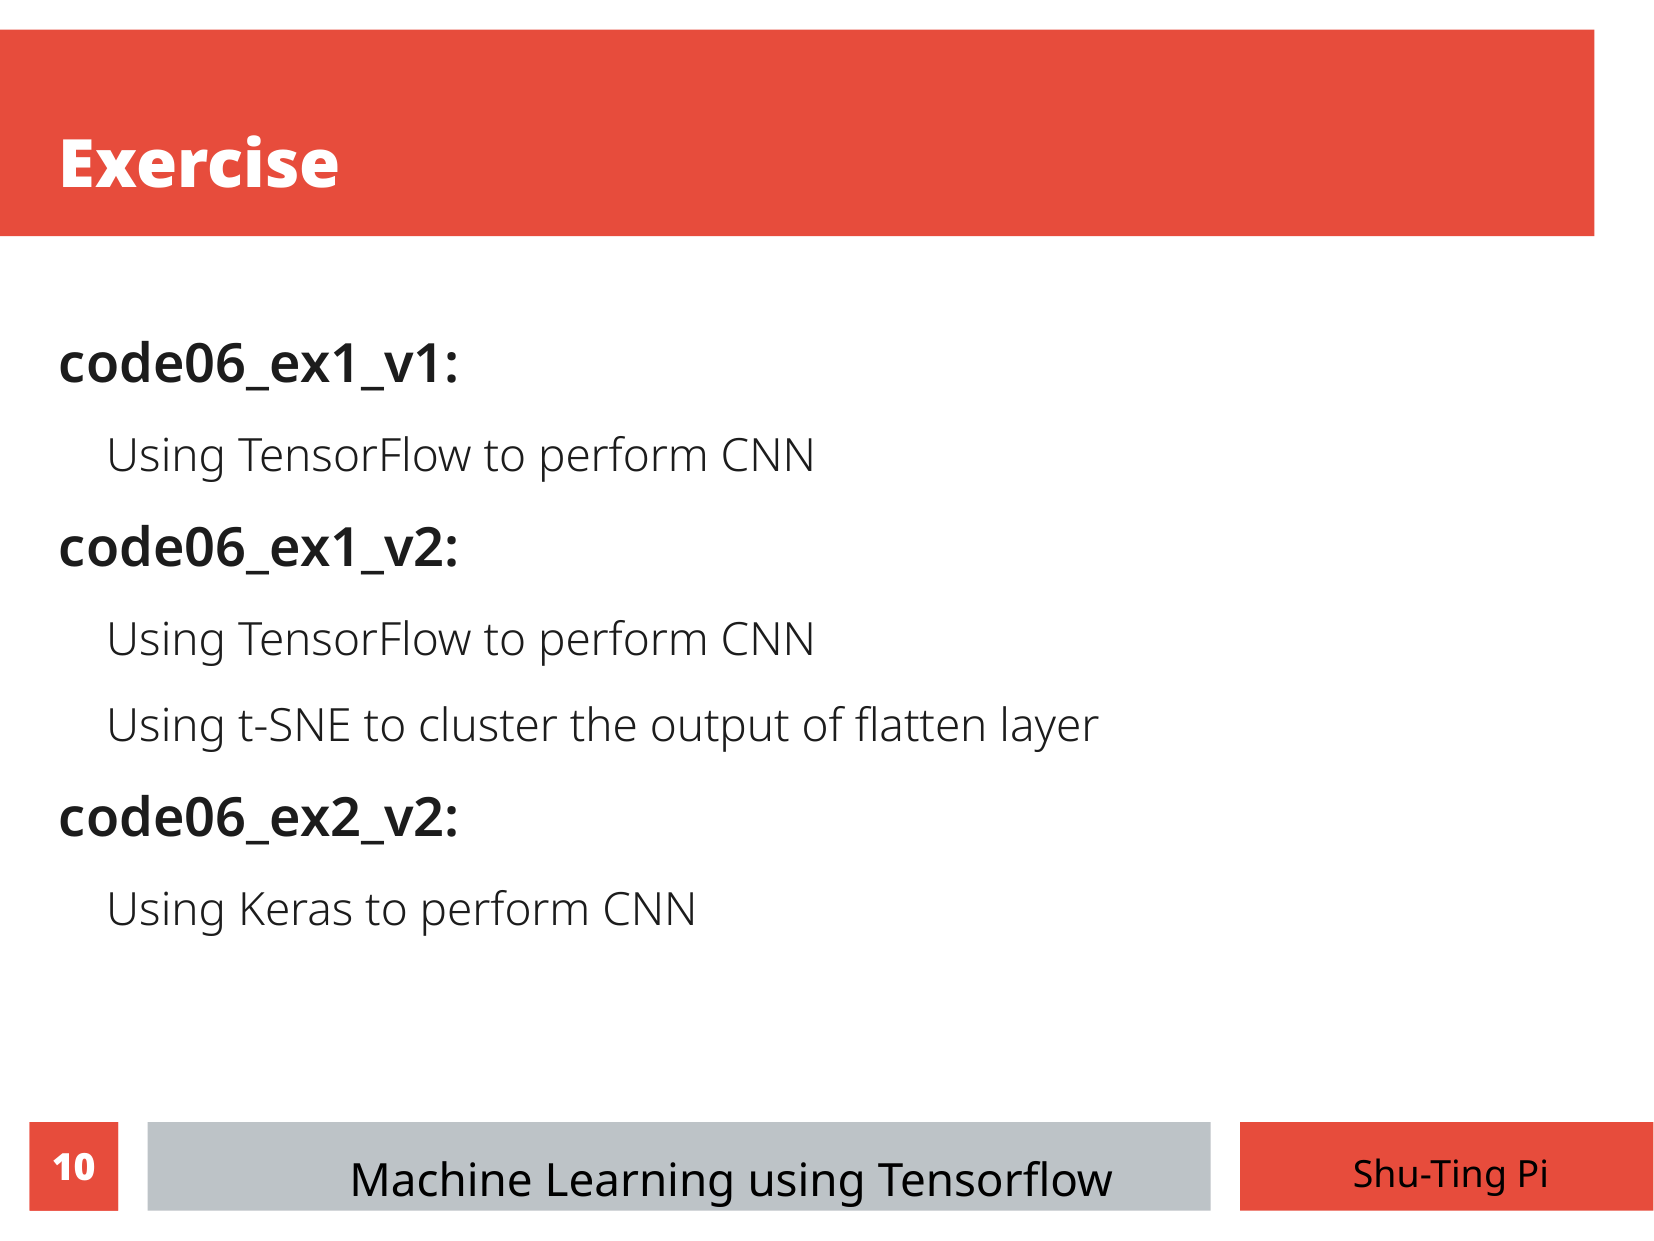

# Exercise
code06_ex1_v1:
Using TensorFlow to perform CNN
code06_ex1_v2:
Using TensorFlow to perform CNN
Using t-SNE to cluster the output of flatten layer
code06_ex2_v2:
Using Keras to perform CNN
10
Machine Learning using Tensorflow
Shu-Ting Pi